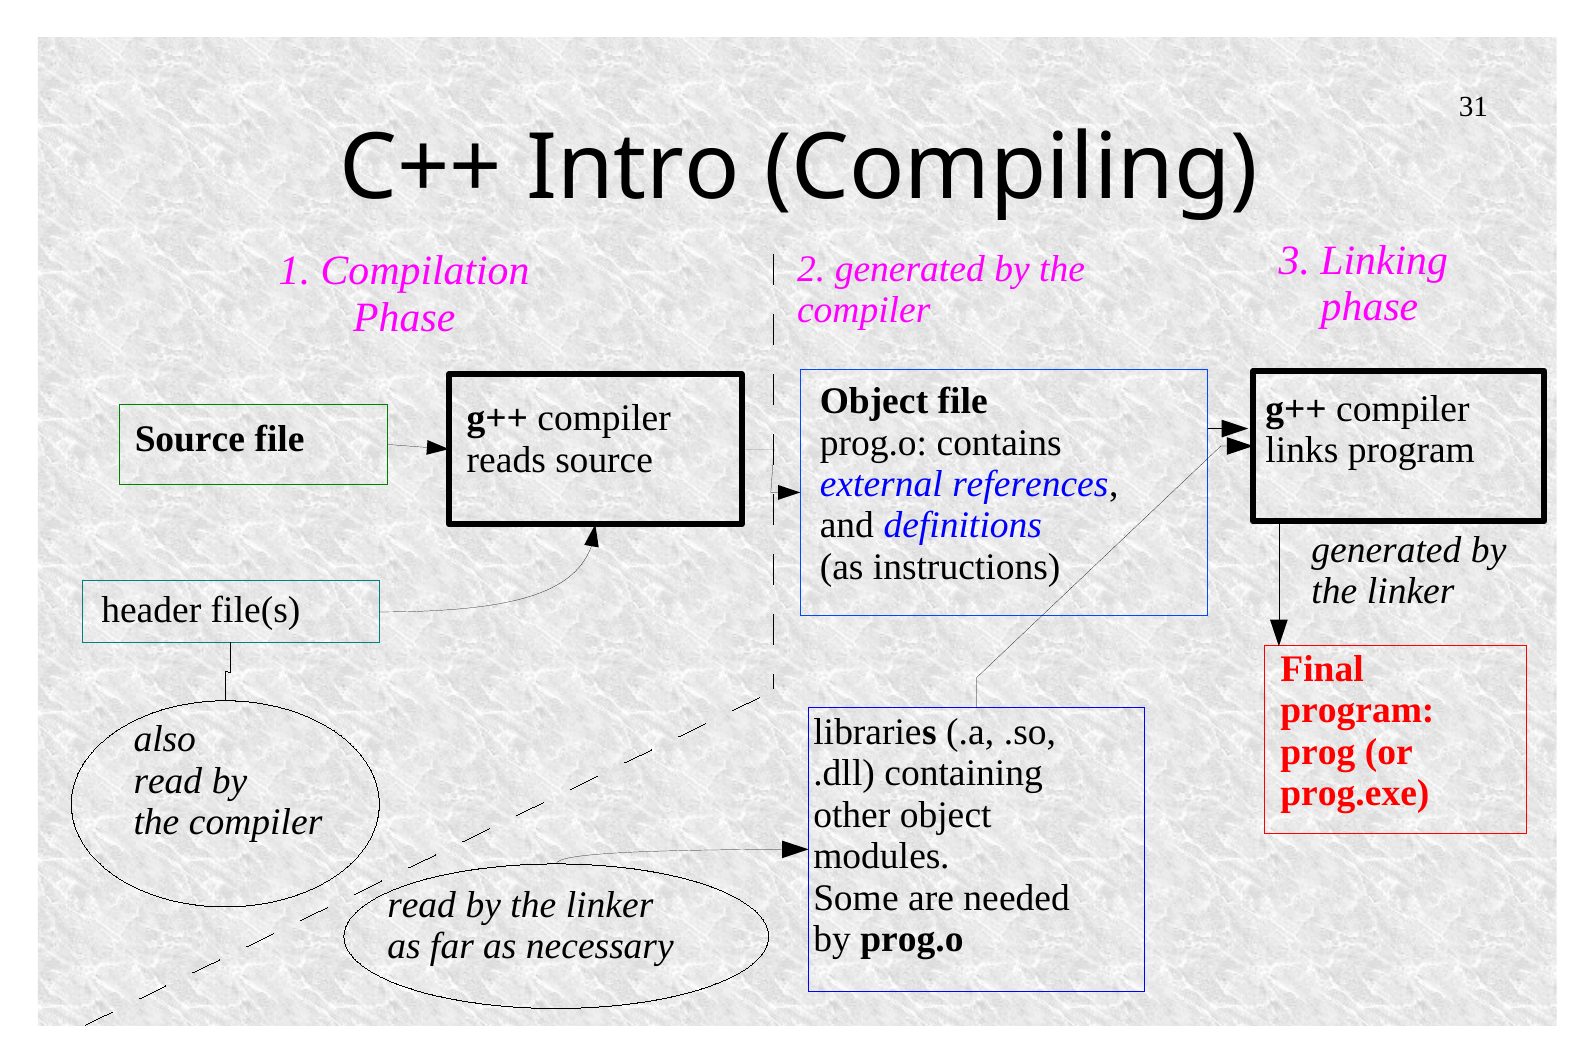

# C++ Intro (Compiling)
31
3. Linking
 phase
1. Compilation Phase
2. generated by the
compiler
Object file
prog.o: contains
external references,
and definitions
(as instructions)
g++ compiler
links program
g++ compiler
reads source
Source file
generated by
the linker
header file(s)
Final
program:
prog (or
prog.exe)
libraries (.a, .so,
.dll) containing
other object
modules.
Some are needed
by prog.o
also
read by
the compiler
read by the linker
as far as necessary